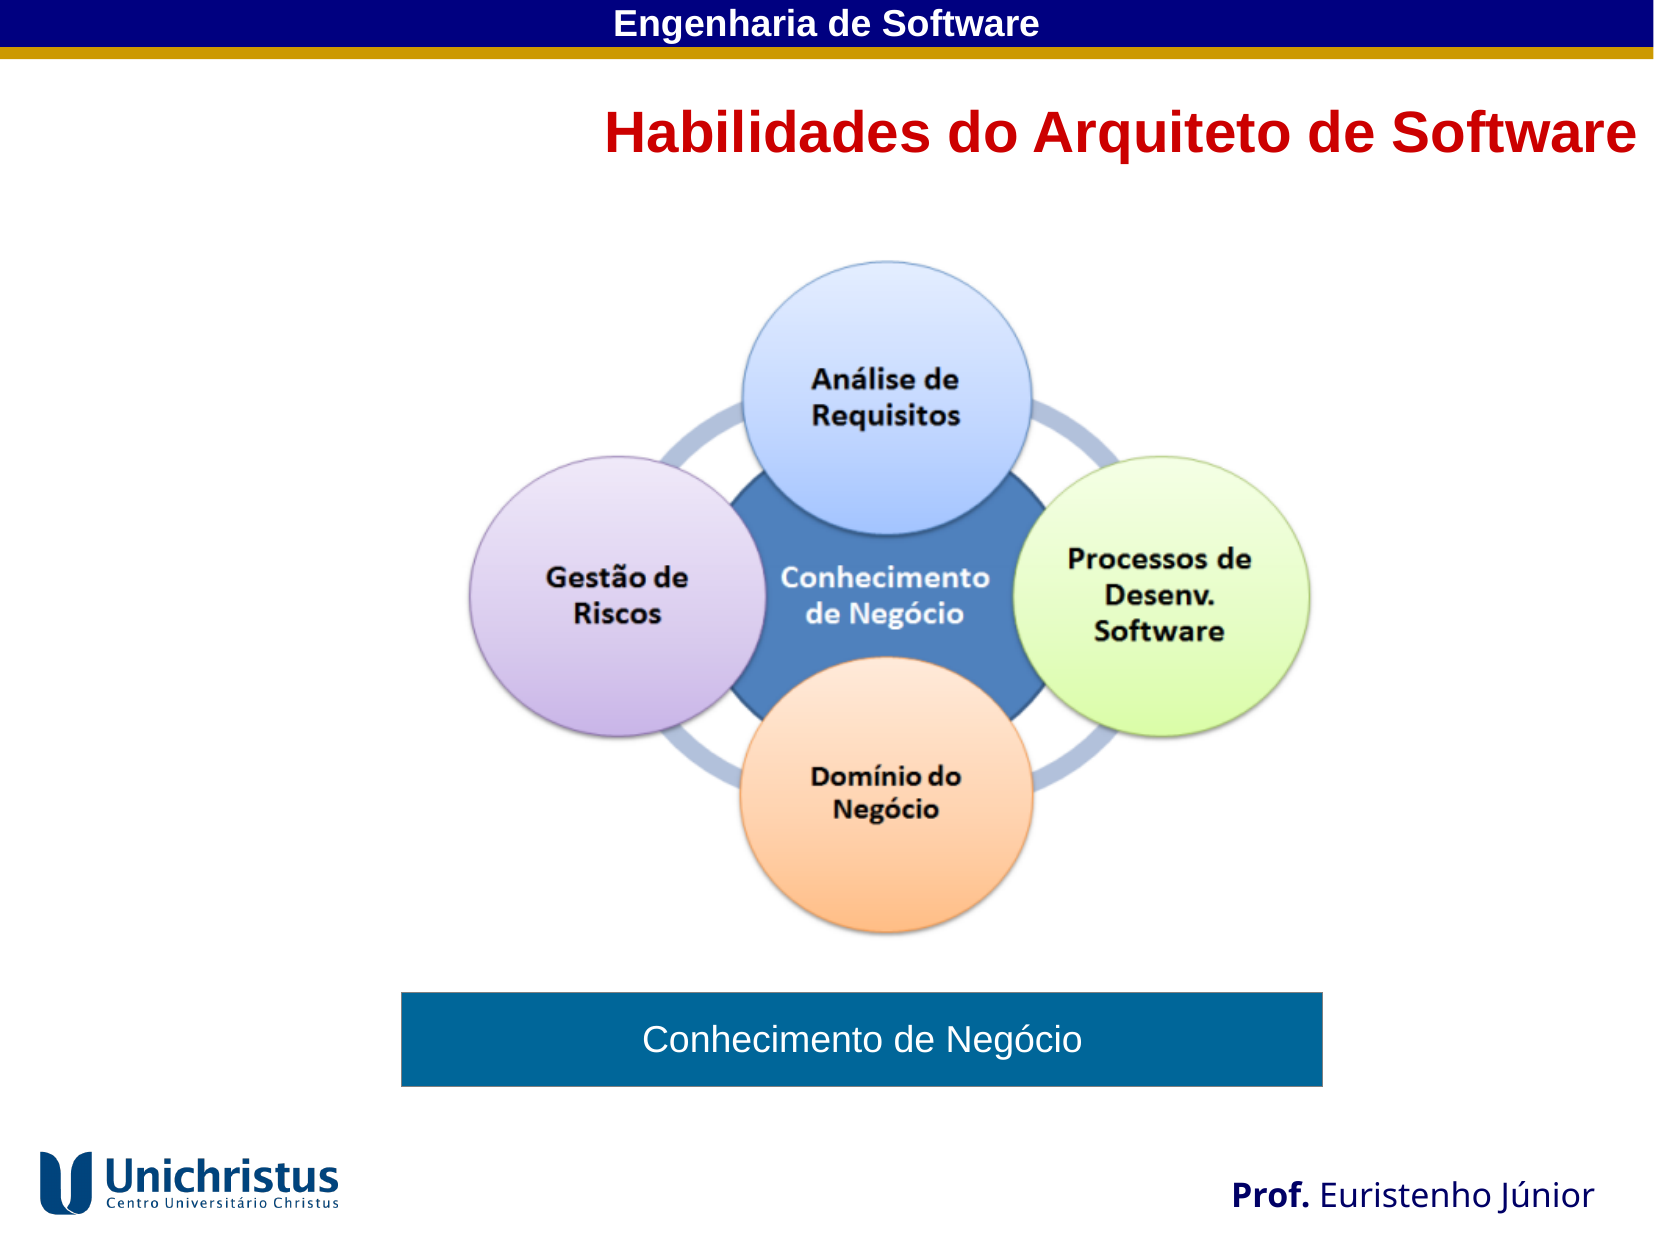

Engenharia de Software
Habilidades do Arquiteto de Software
Conhecimento de Negócio
Prof. Euristenho Júnior